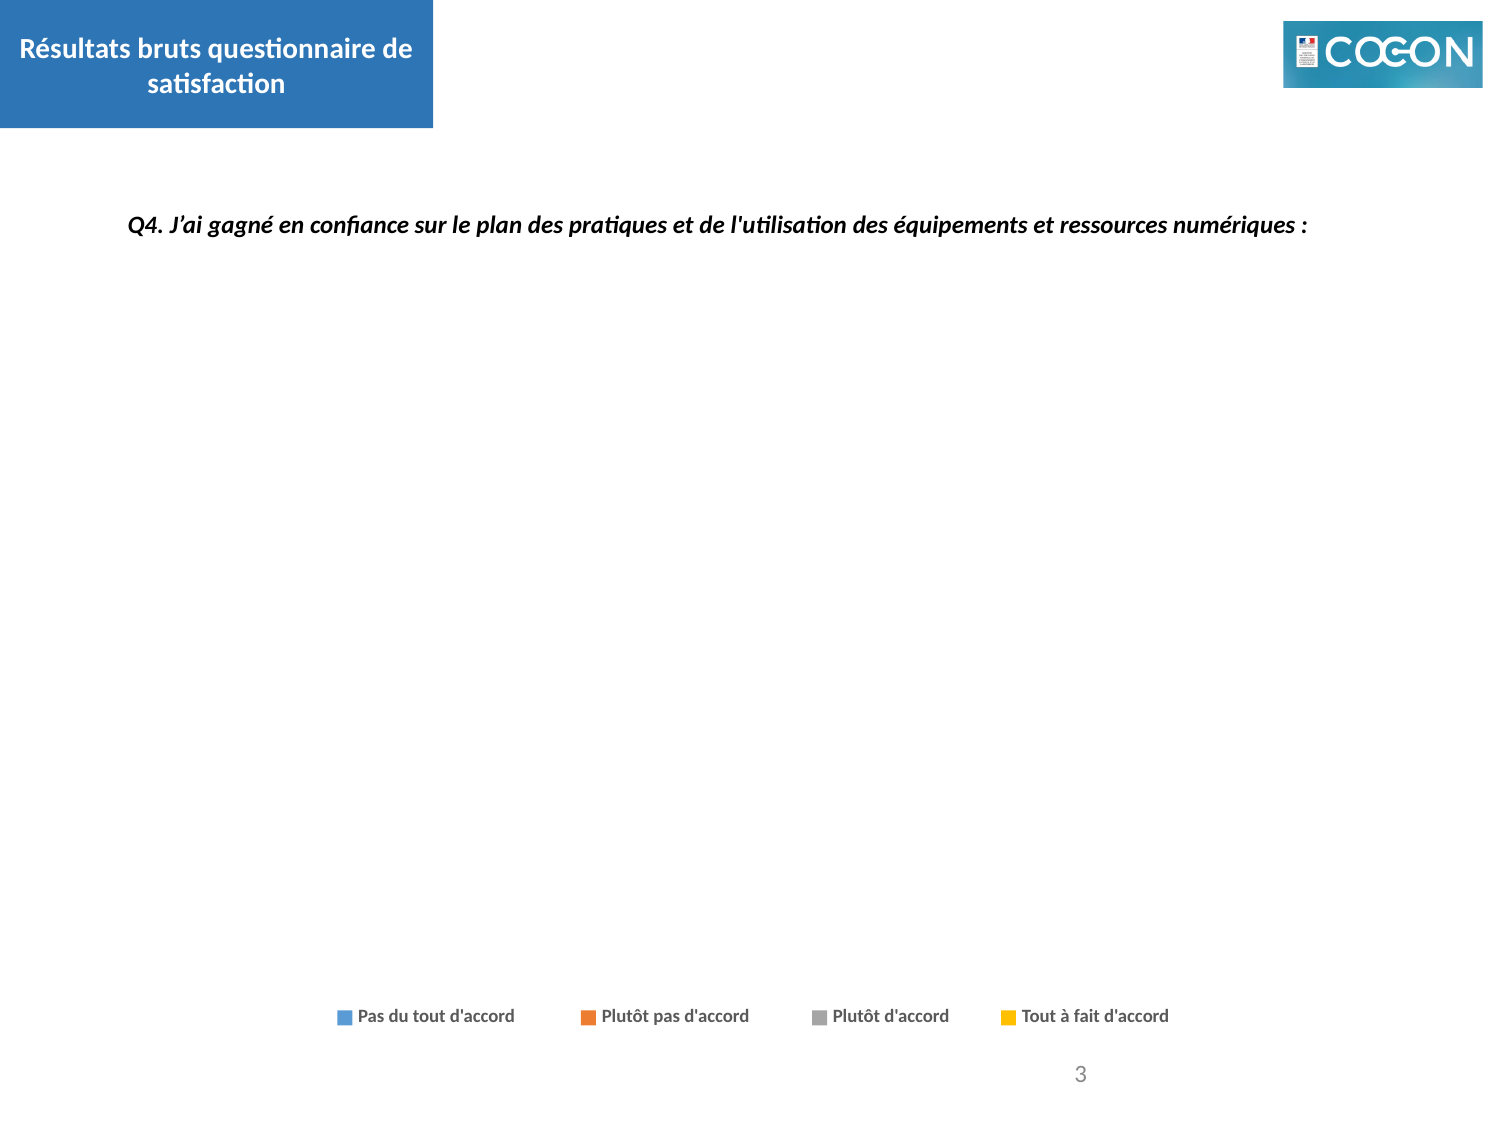

Résultats bruts questionnaire de satisfaction
Q4. J’ai gagné en confiance sur le plan des pratiques et de l'utilisation des équipements et ressources numériques :
Pas du tout d'accord
Plutôt pas d'accord
Plutôt d'accord
Tout à fait d'accord